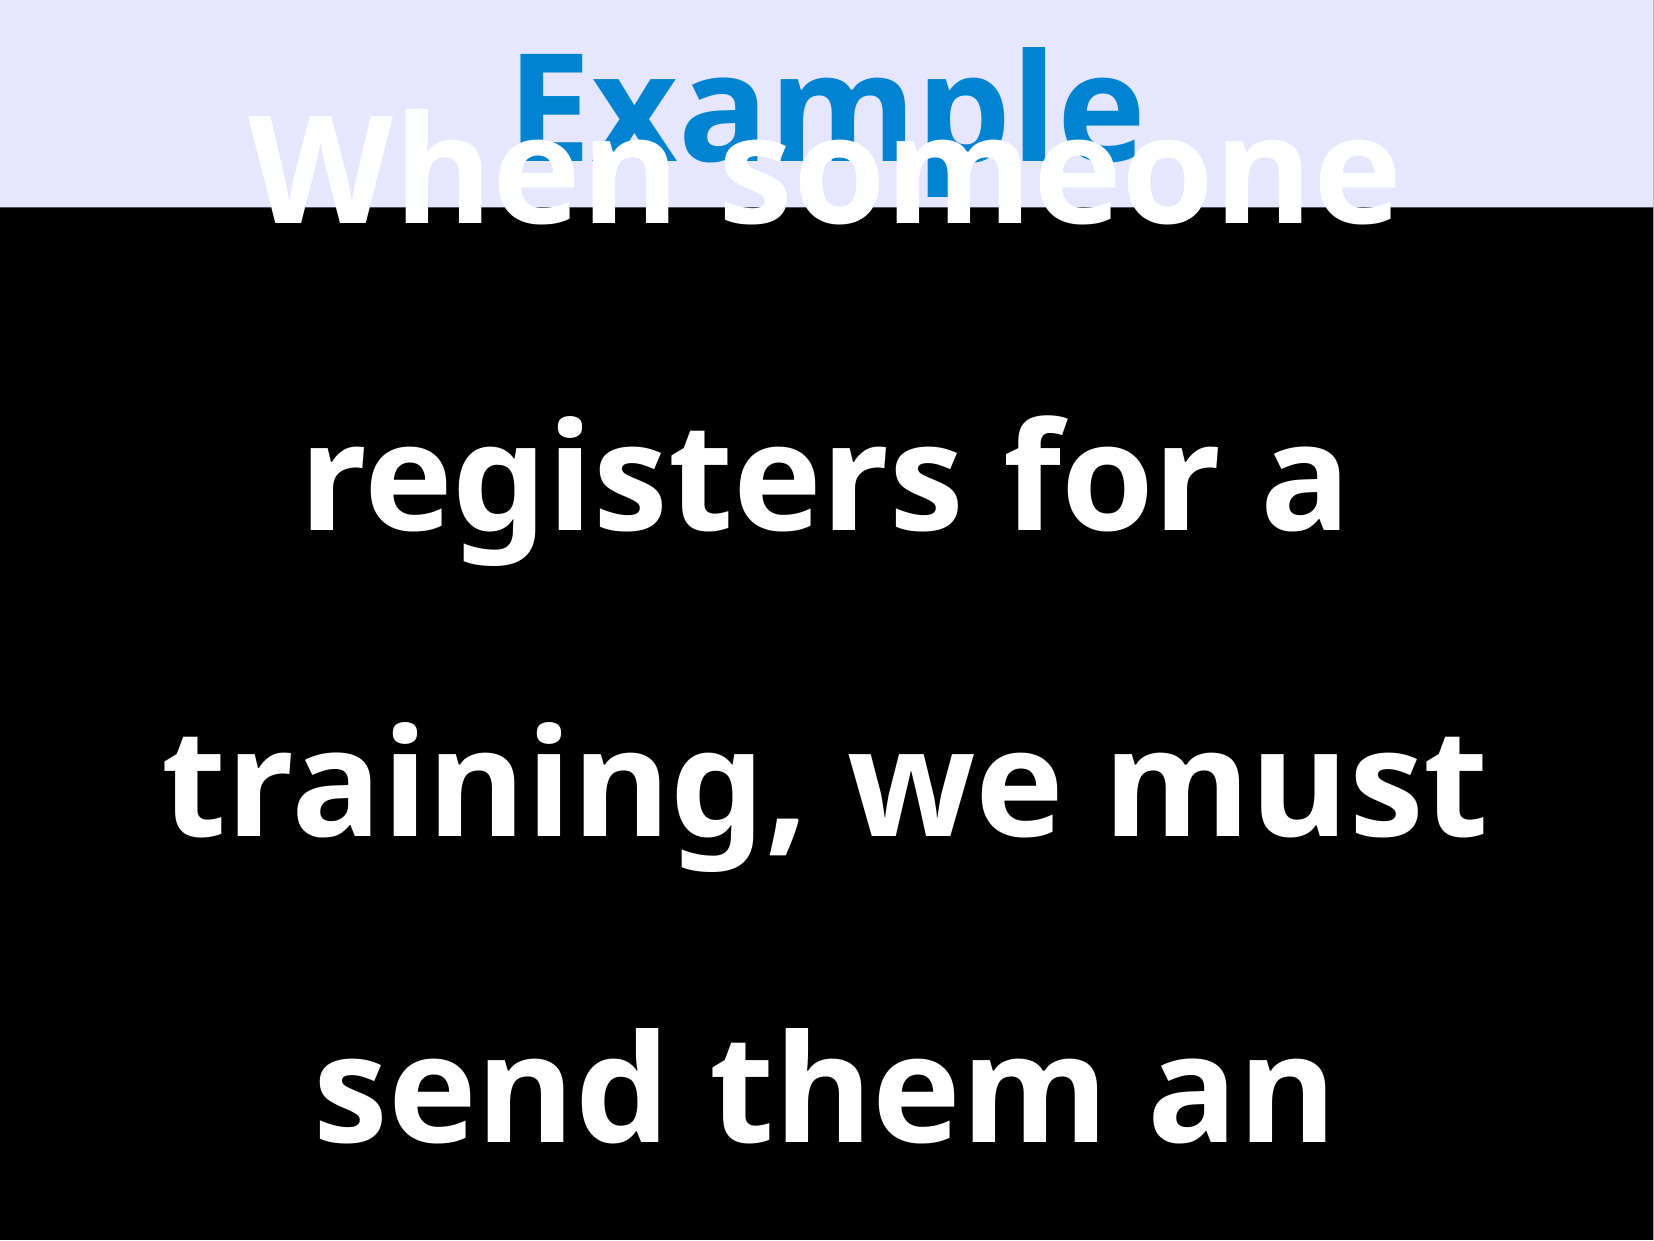

When someone registers for a training, we must send them an invoice.
# Example